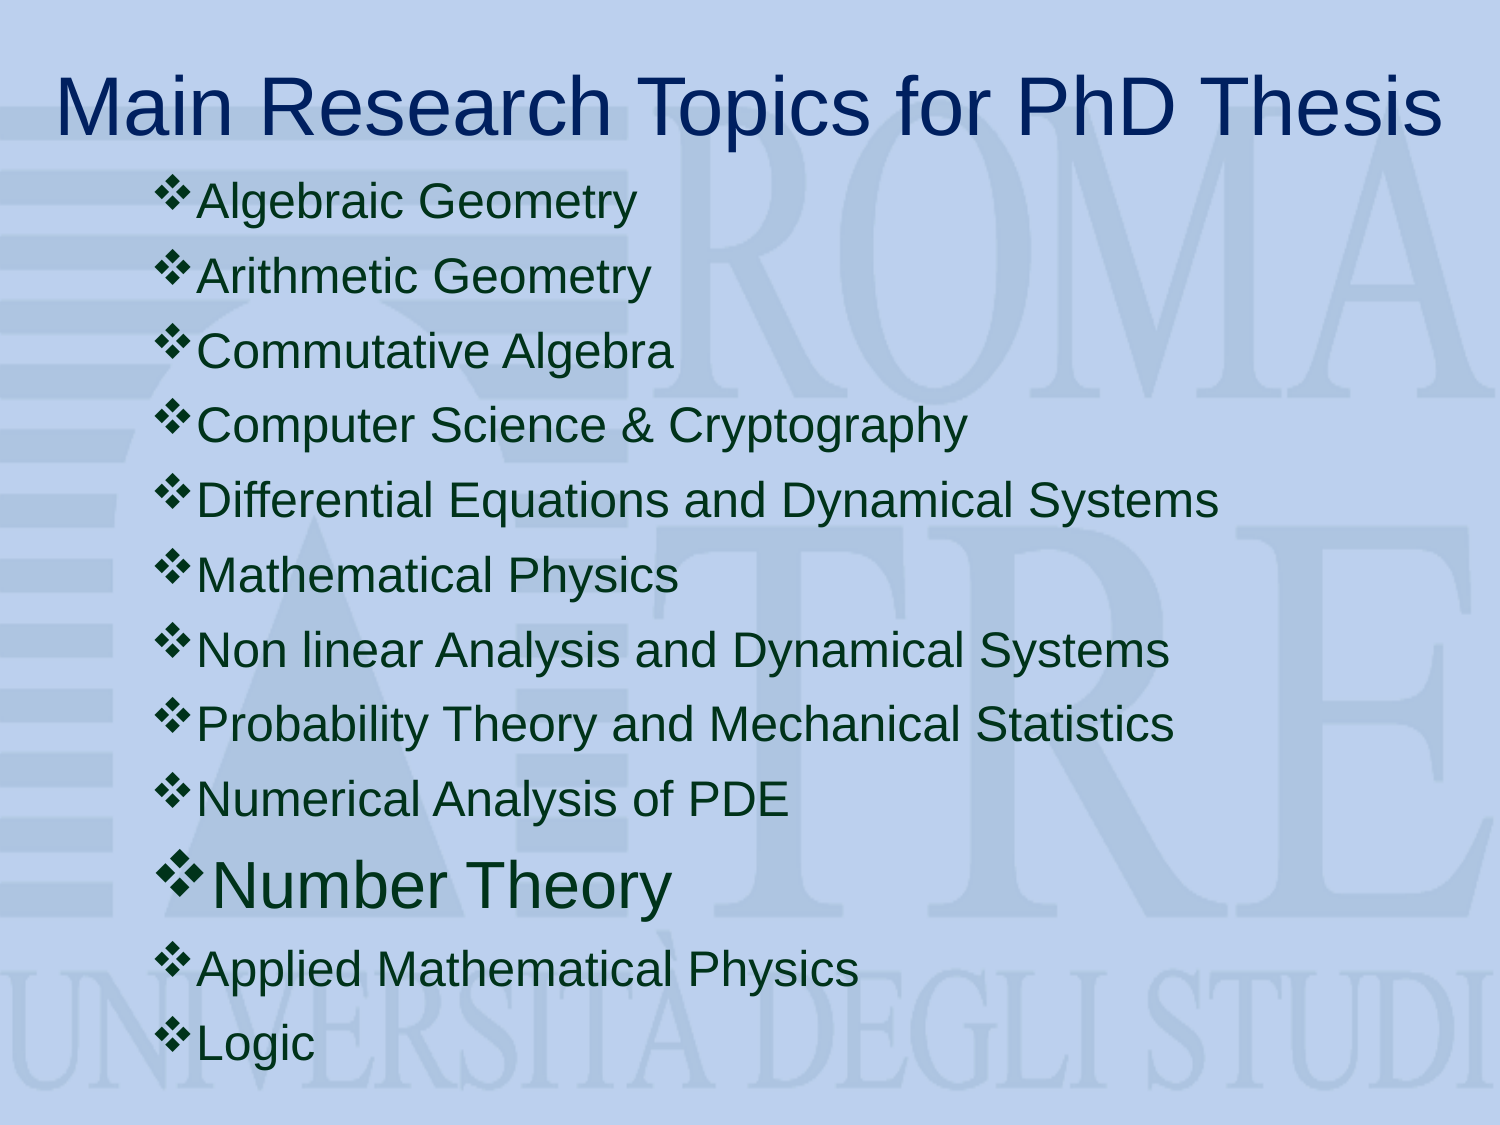

Main Research Topics for PhD Thesis
Algebraic Geometry
Arithmetic Geometry
Commutative Algebra
Computer Science & Cryptography
Differential Equations and Dynamical Systems
Mathematical Physics
Non linear Analysis and Dynamical Systems
Probability Theory and Mechanical Statistics
Numerical Analysis of PDE
Number Theory
Applied Mathematical Physics
Logic